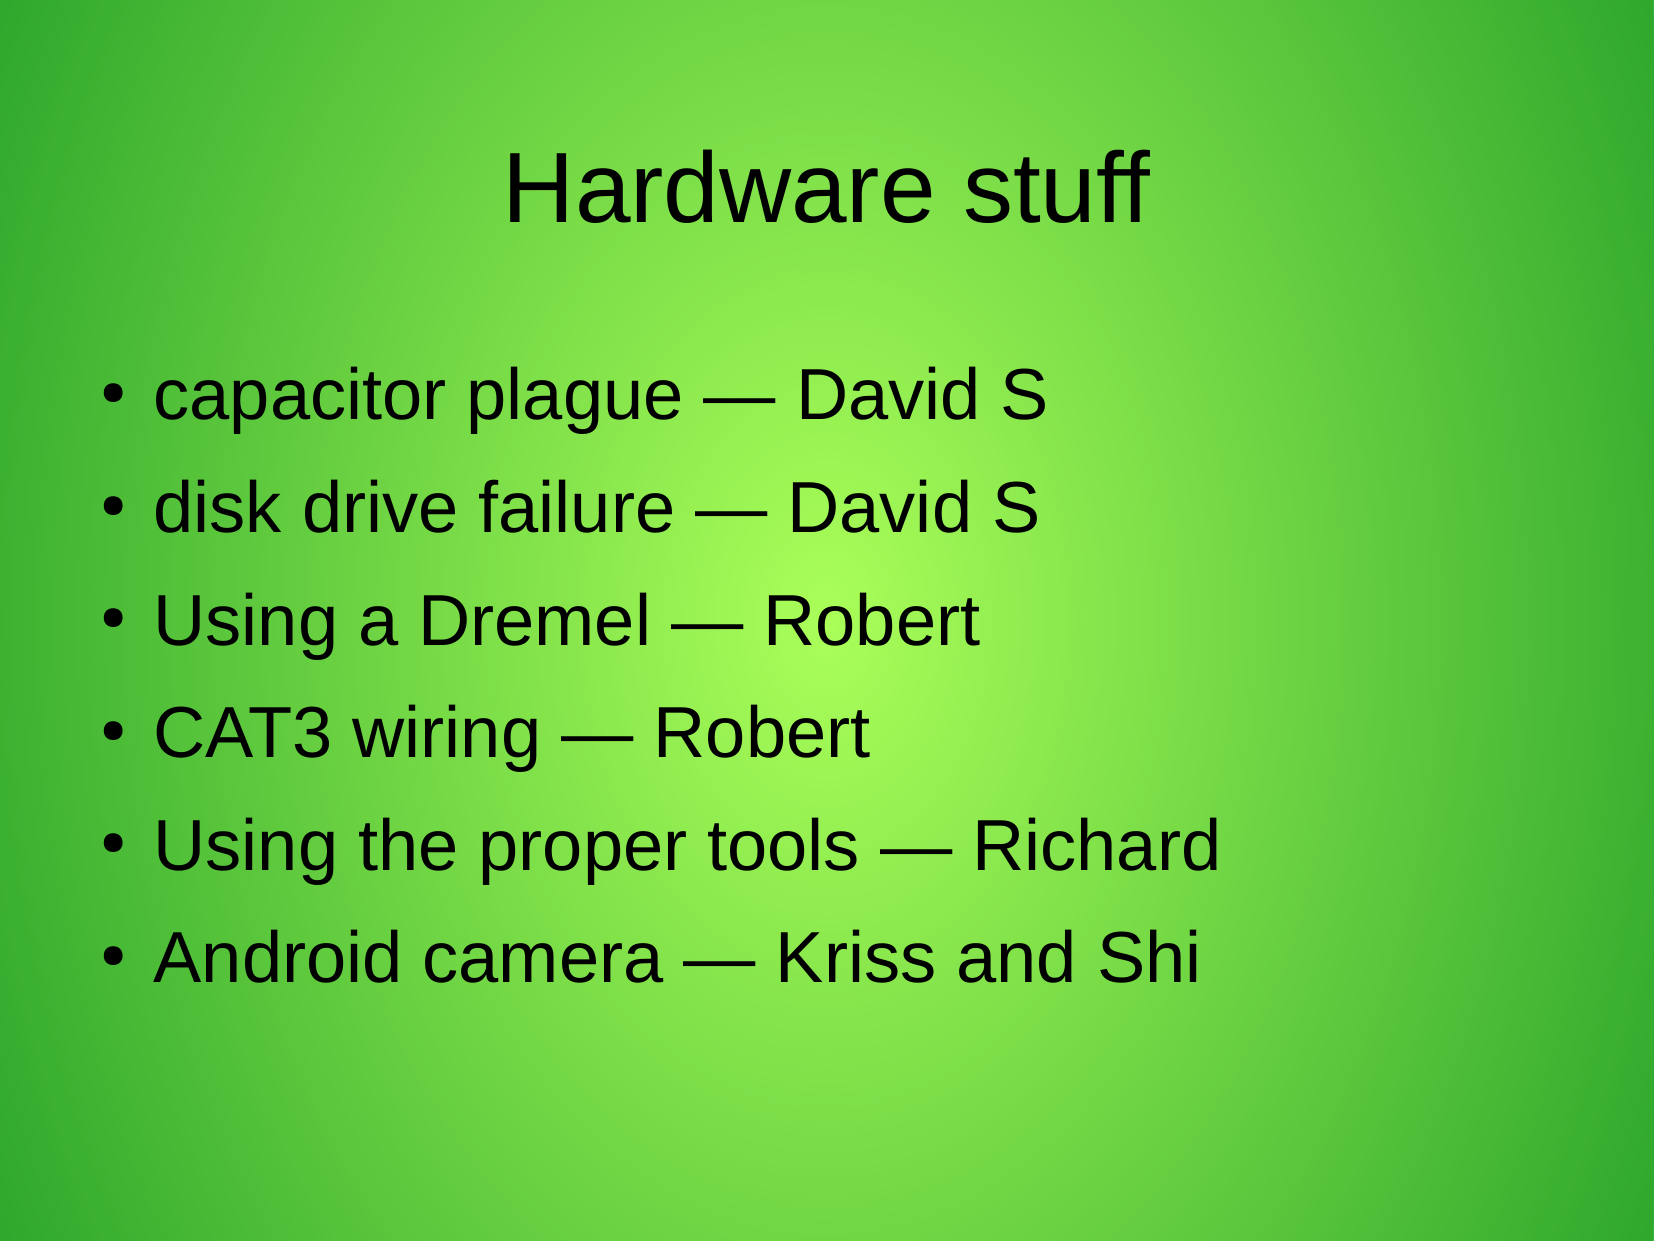

# Hardware stuff
capacitor plague — David S
disk drive failure — David S
Using a Dremel — Robert
CAT3 wiring — Robert
Using the proper tools — Richard
Android camera — Kriss and Shi